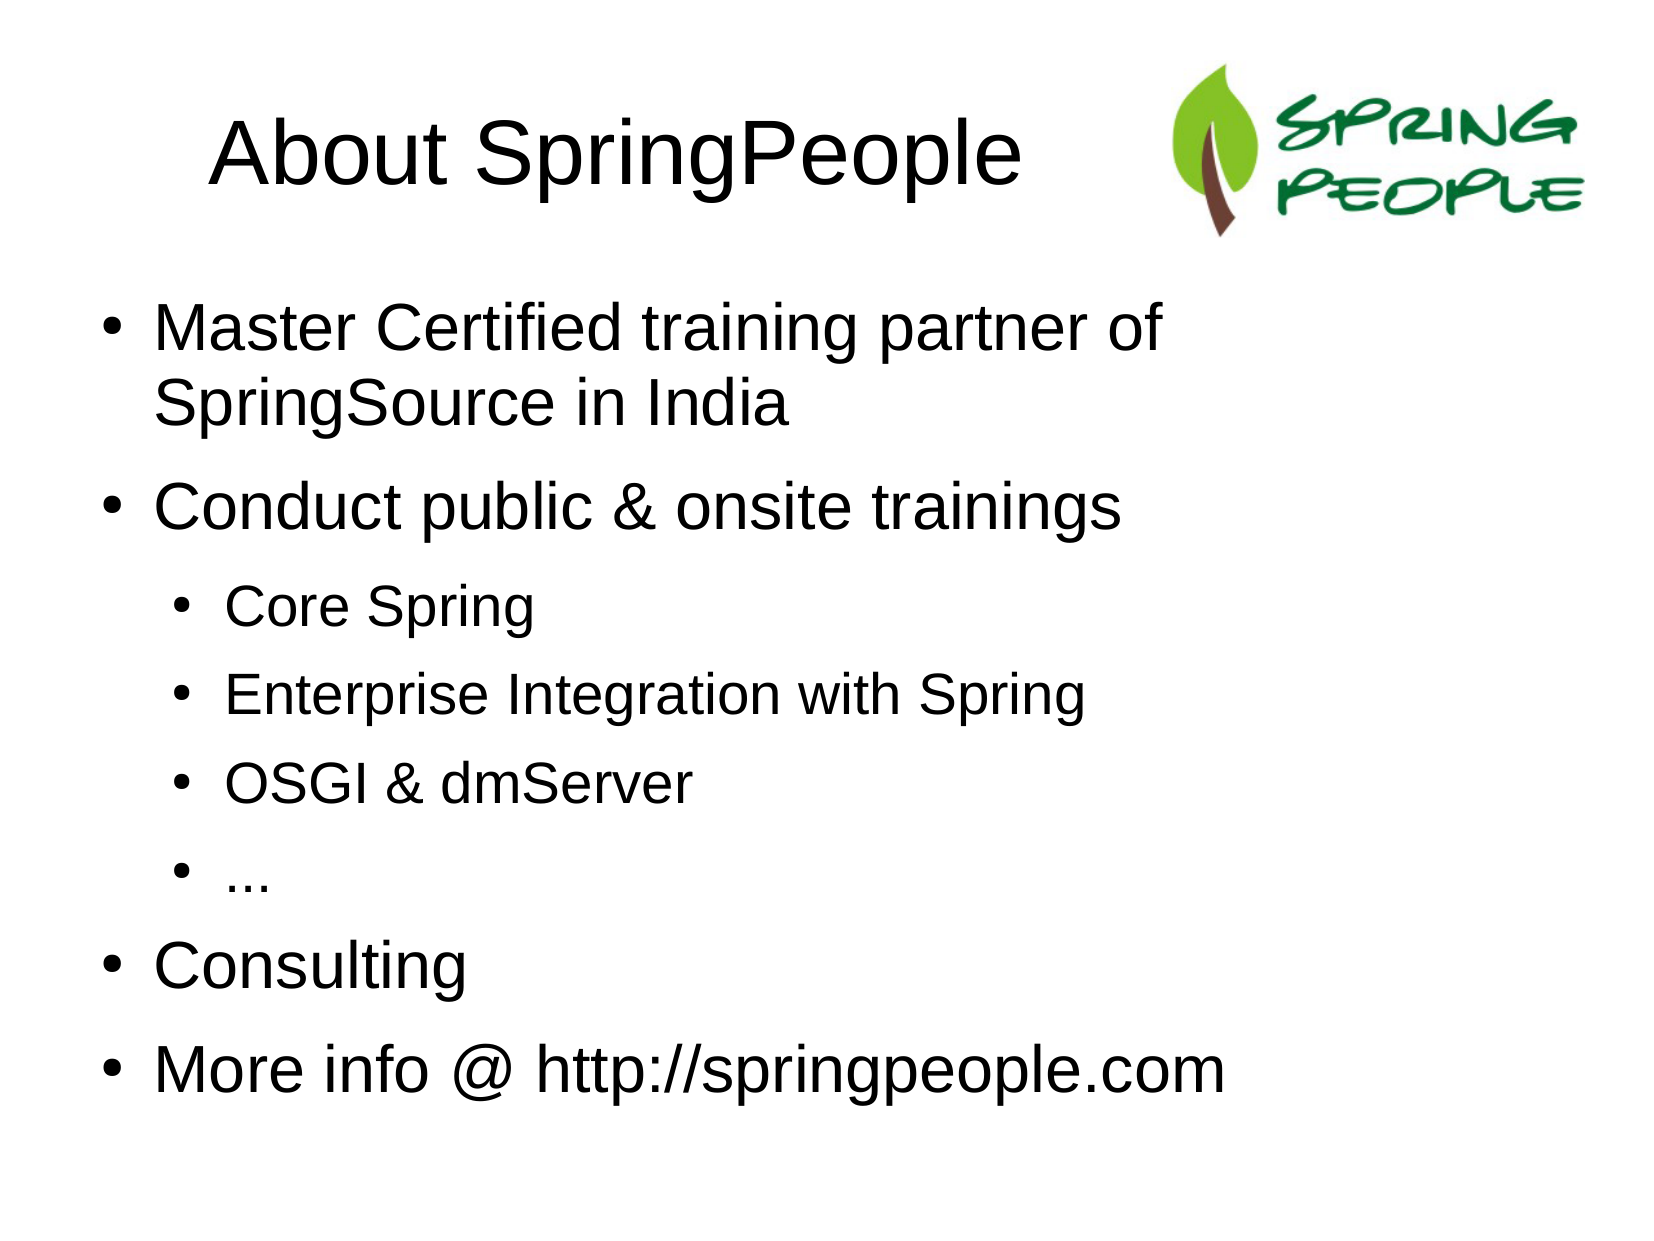

# About SpringPeople
Master Certified training partner of SpringSource in India
Conduct public & onsite trainings
Core Spring
Enterprise Integration with Spring
OSGI & dmServer
...
Consulting
More info @ http://springpeople.com